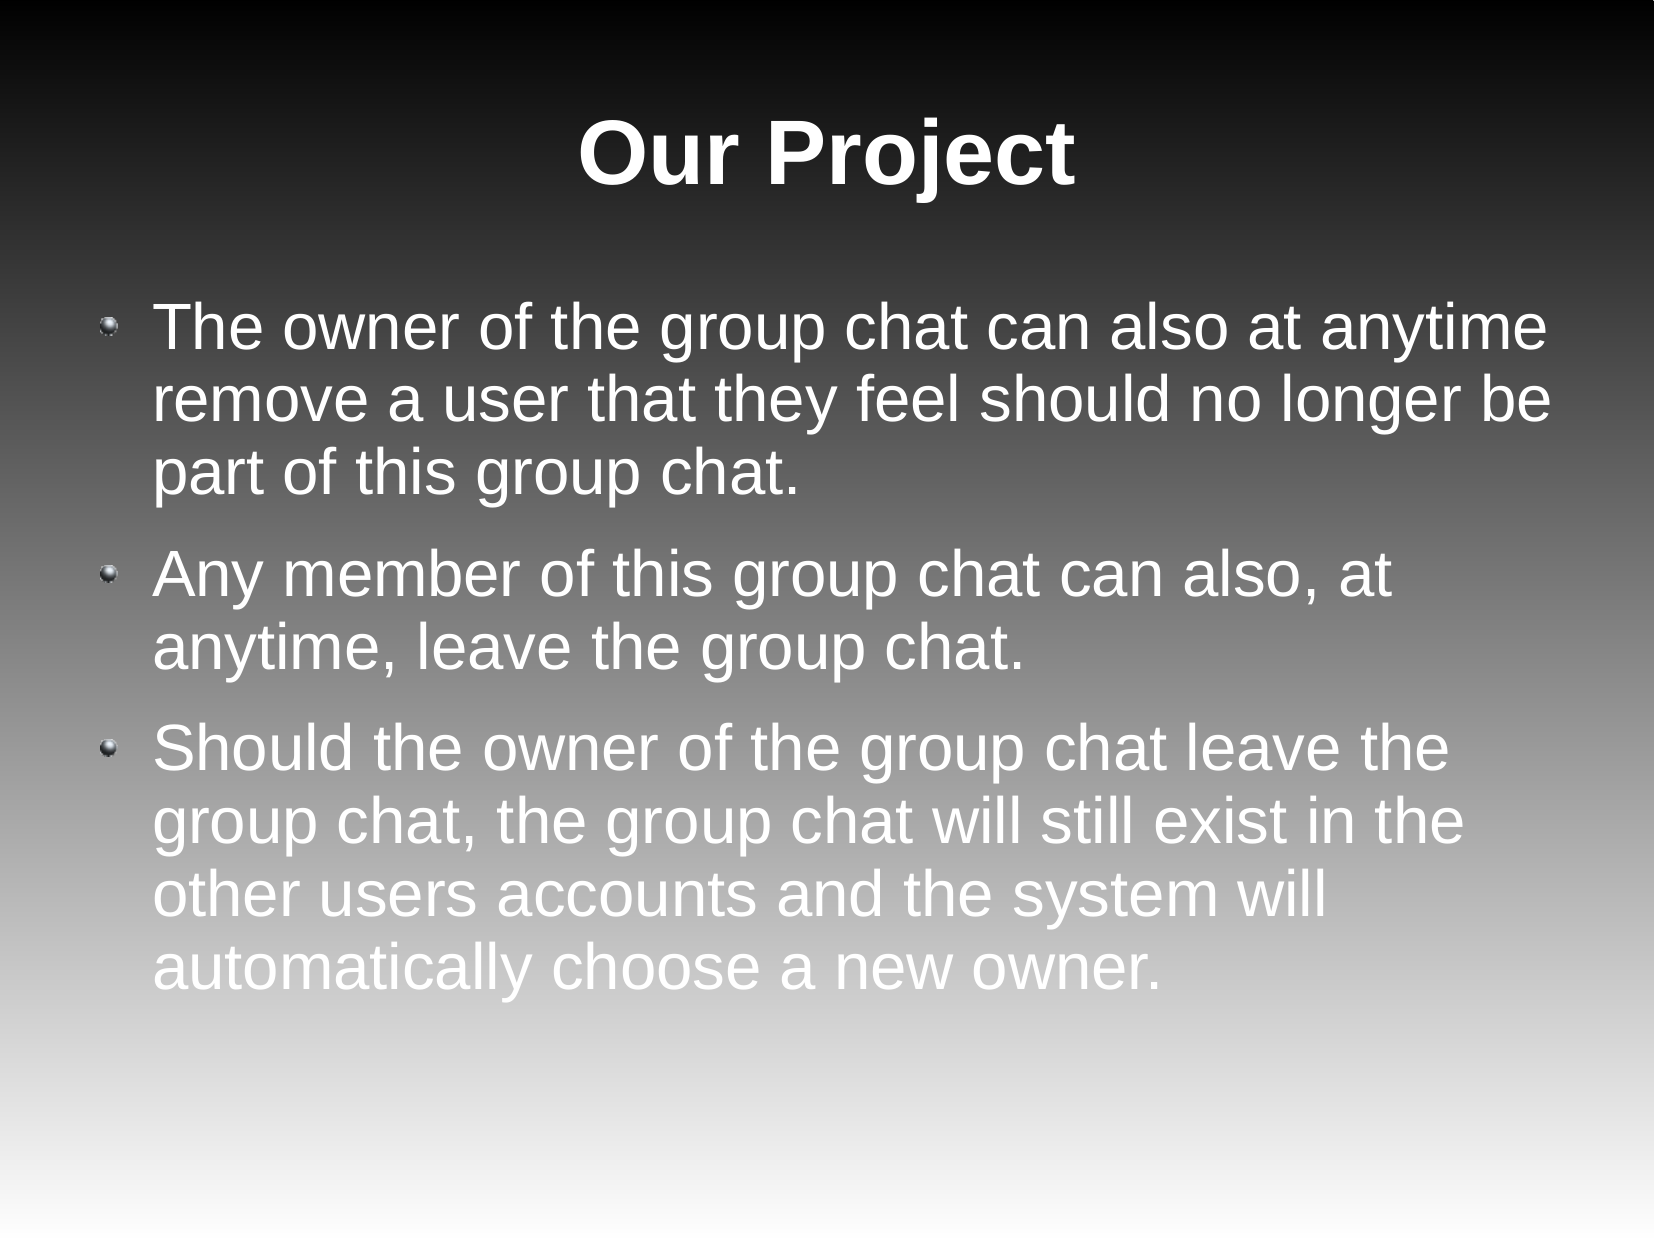

# Our Project
The owner of the group chat can also at anytime remove a user that they feel should no longer be part of this group chat.
Any member of this group chat can also, at anytime, leave the group chat.
Should the owner of the group chat leave the group chat, the group chat will still exist in the other users accounts and the system will automatically choose a new owner.